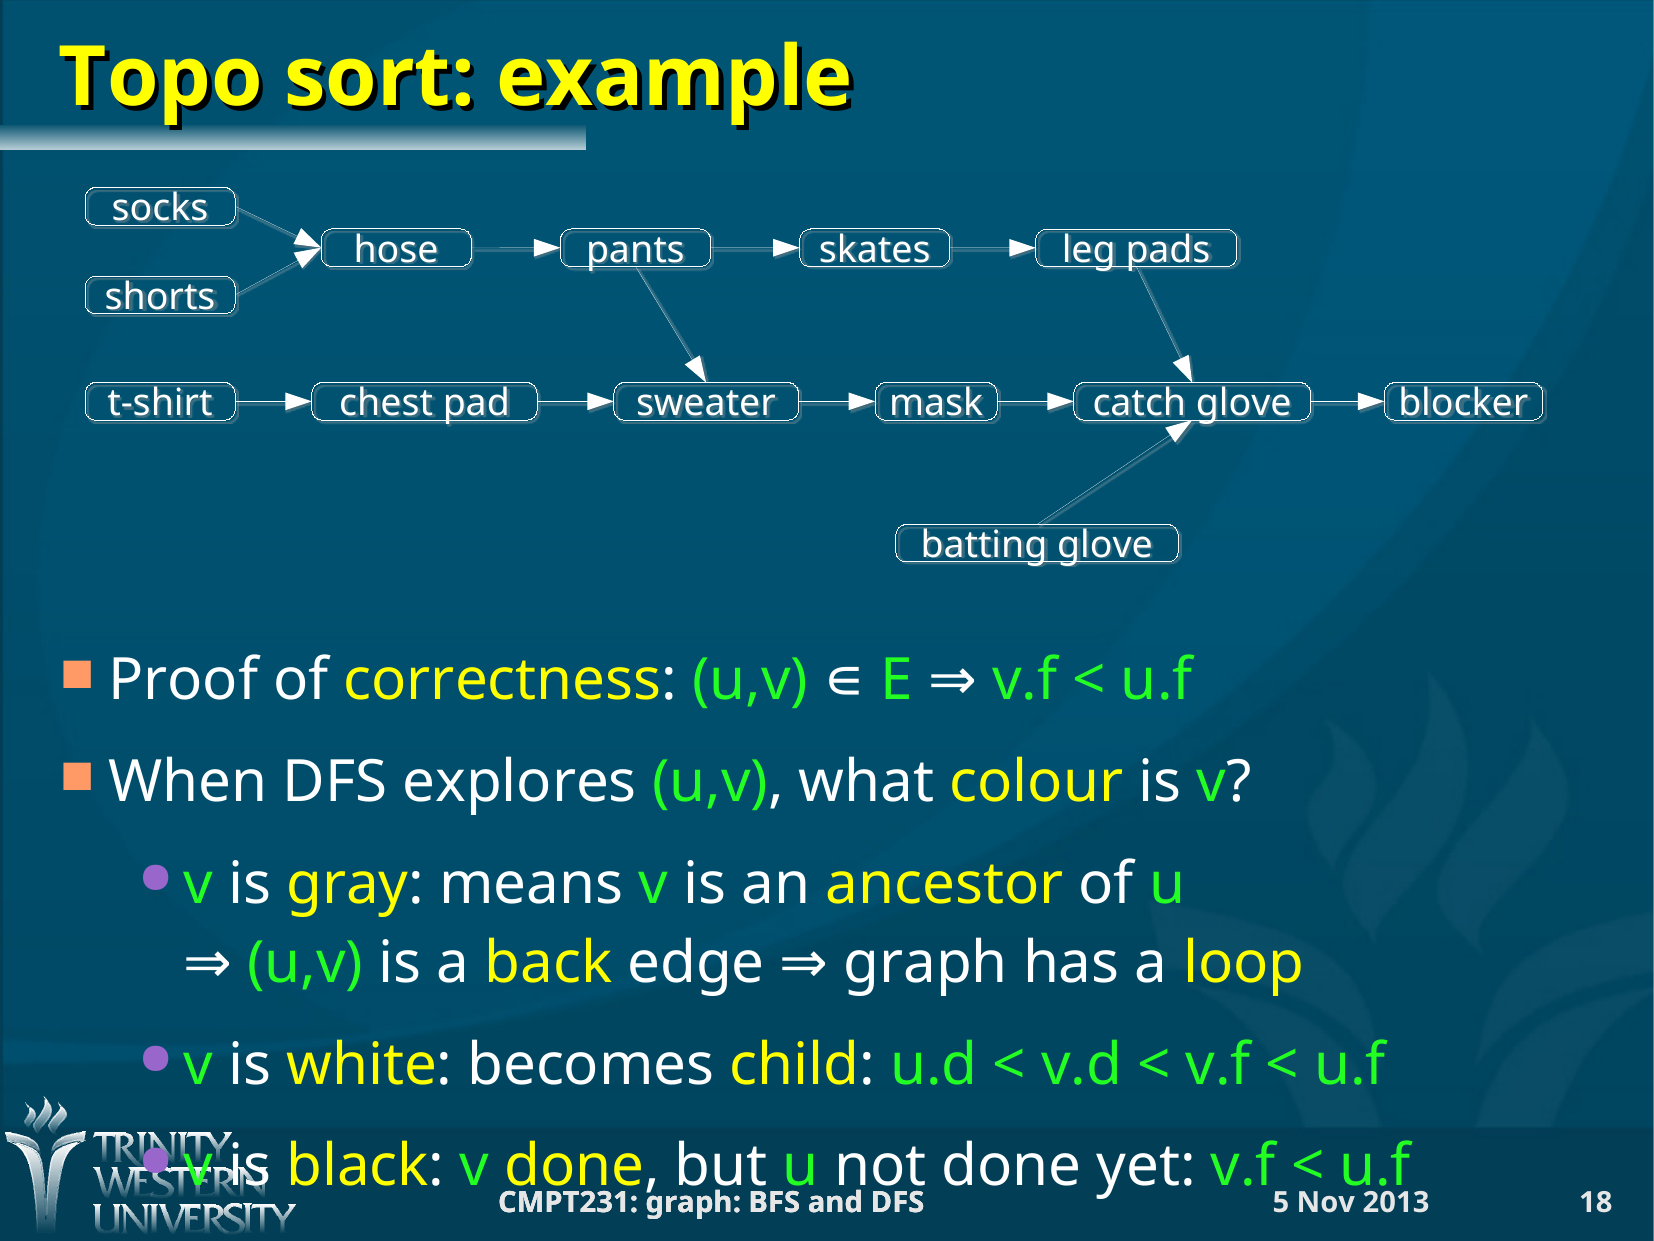

# Topo sort: example
socks
hose
pants
skates
leg pads
shorts
t-shirt
chest pad
sweater
mask
catch glove
blocker
batting glove
Proof of correctness: (u,v) ∊ E ⇒ v.f < u.f
When DFS explores (u,v), what colour is v?
v is gray: means v is an ancestor of u
⇒ (u,v) is a back edge ⇒ graph has a loop
v is white: becomes child: u.d < v.d < v.f < u.f
v is black: v done, but u not done yet: v.f < u.f
CMPT231: graph: BFS and DFS
5 Nov 2013
18